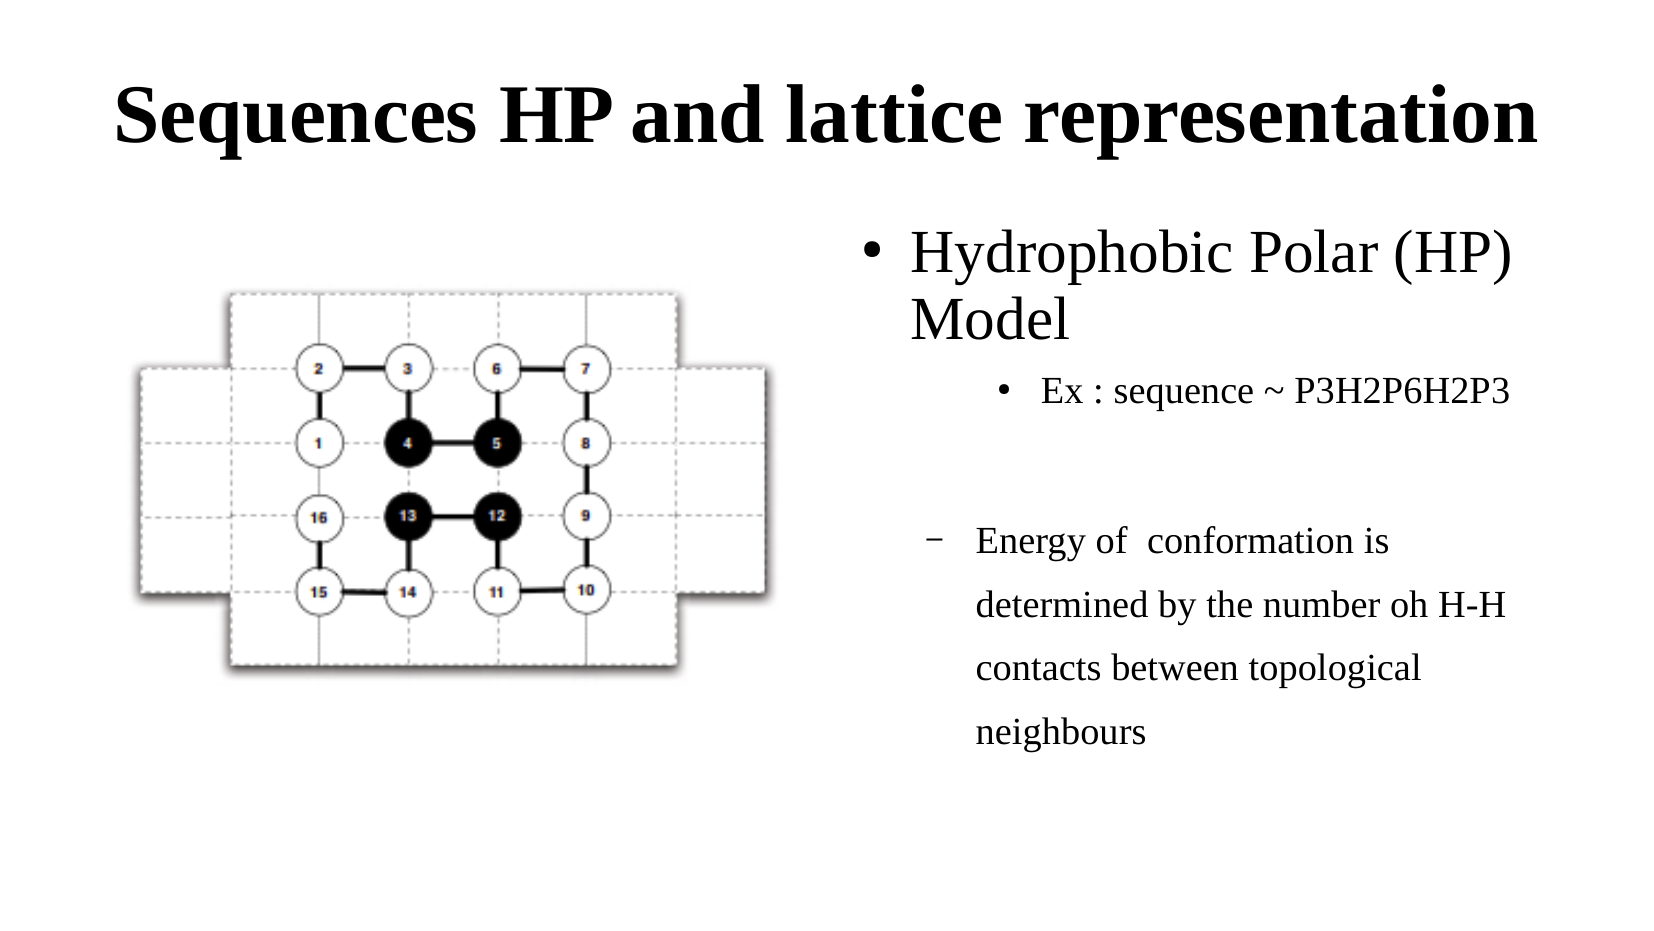

# Sequences HP and lattice representation
Hydrophobic Polar (HP) Model
Ex : sequence ~ P3H2P6H2P3
Energy of conformation is determined by the number oh H-H contacts between topological neighbours